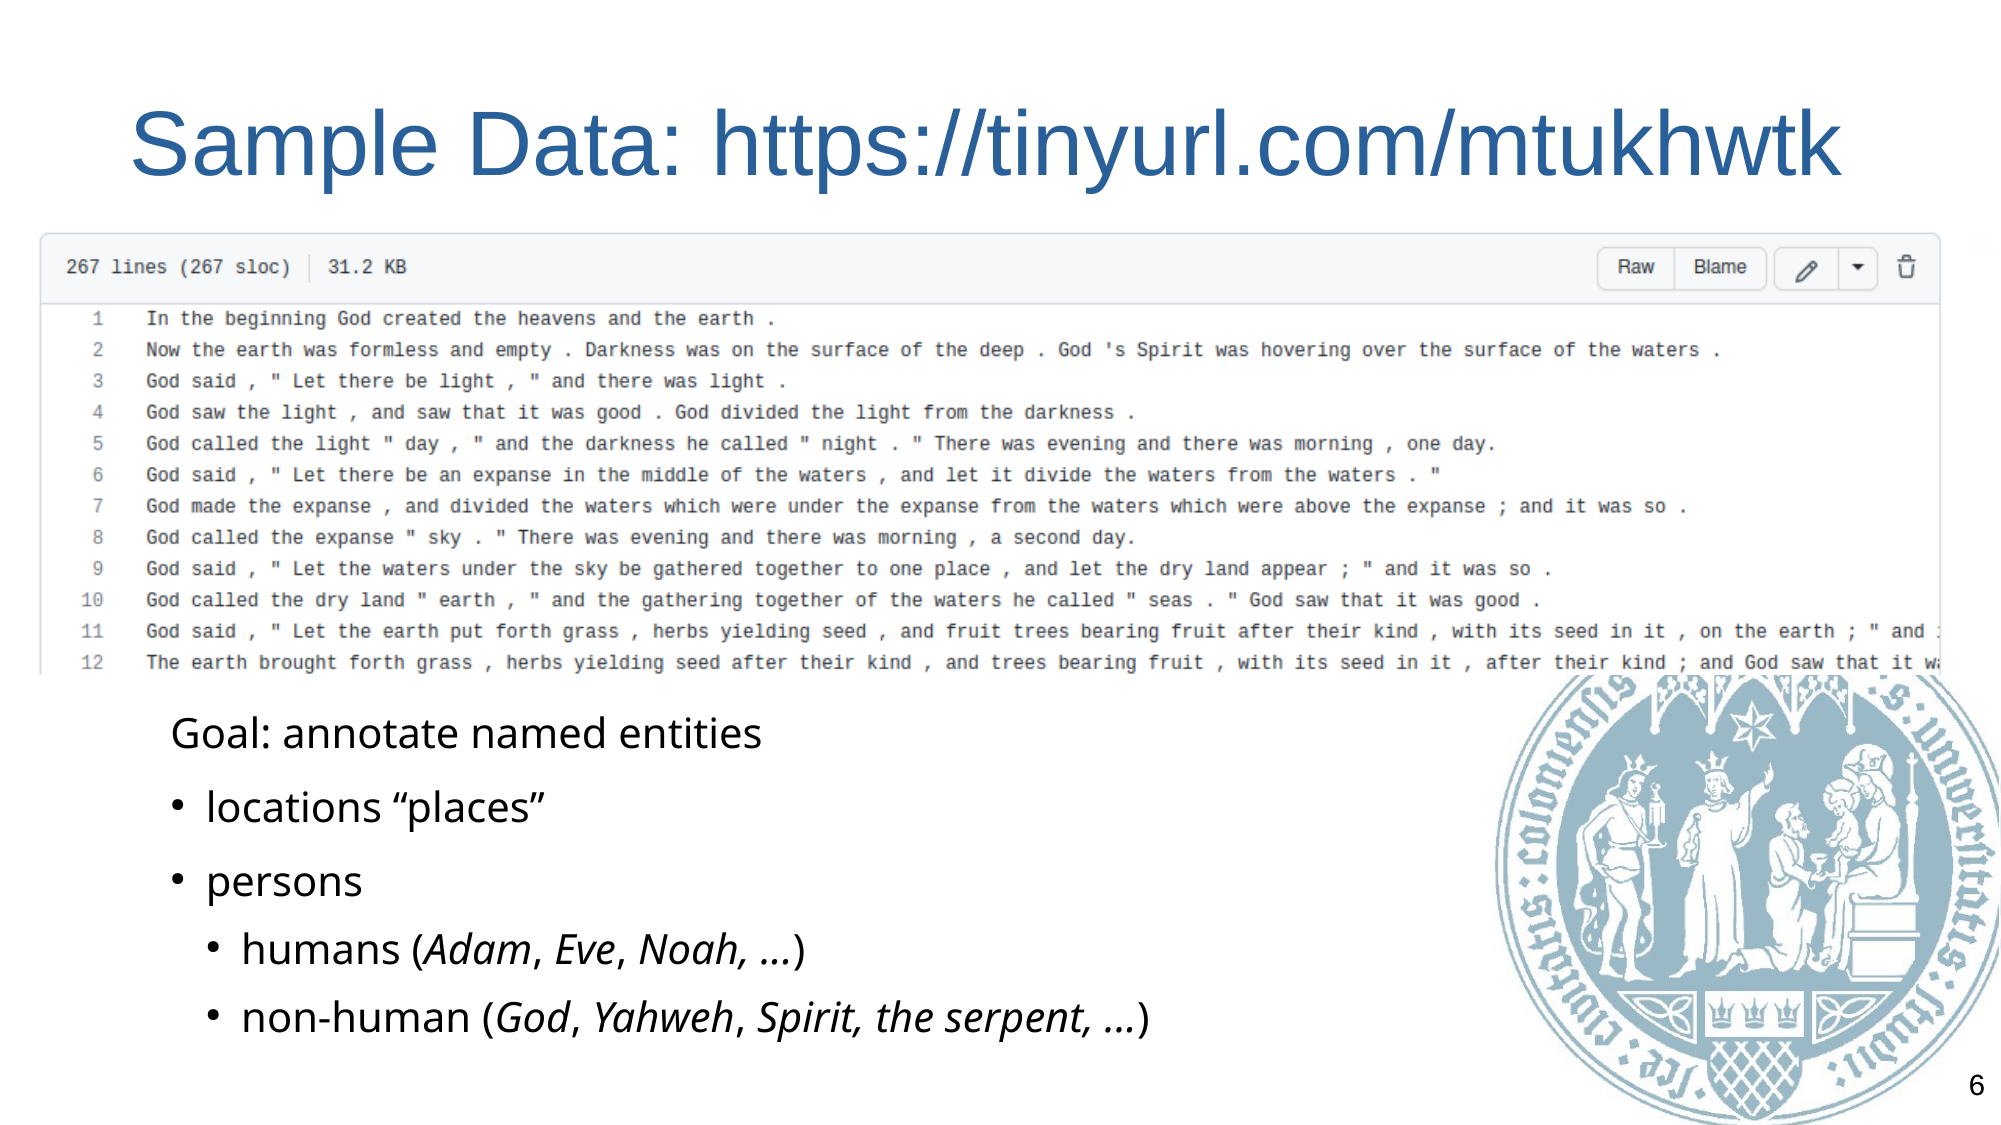

# Sample Data: https://tinyurl.com/mtukhwtk
Goal: annotate named entities
locations “places”
persons
humans (Adam, Eve, Noah, ...)
non-human (God, Yahweh, Spirit, the serpent, ...)